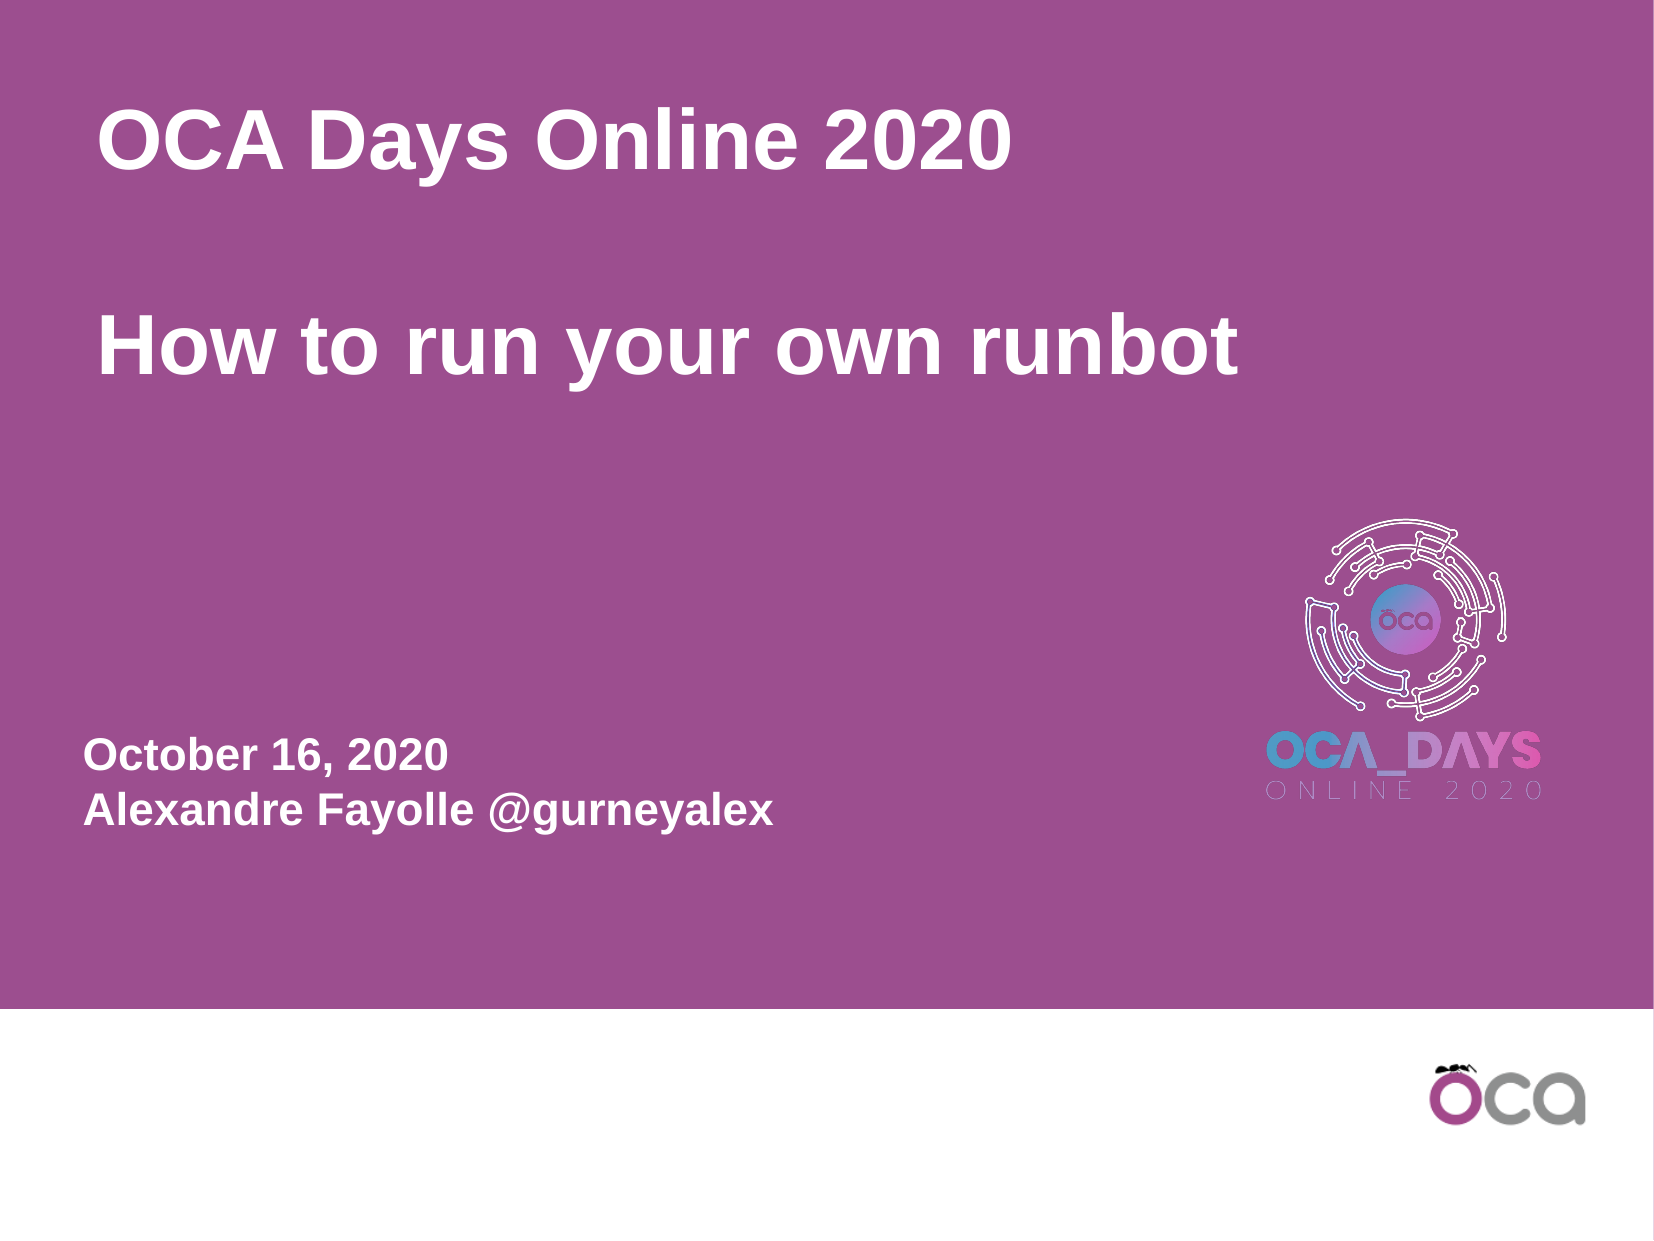

OCA Days Online 2020
How to run your own runbot
# October 16, 2020 Alexandre Fayolle @gurneyalex